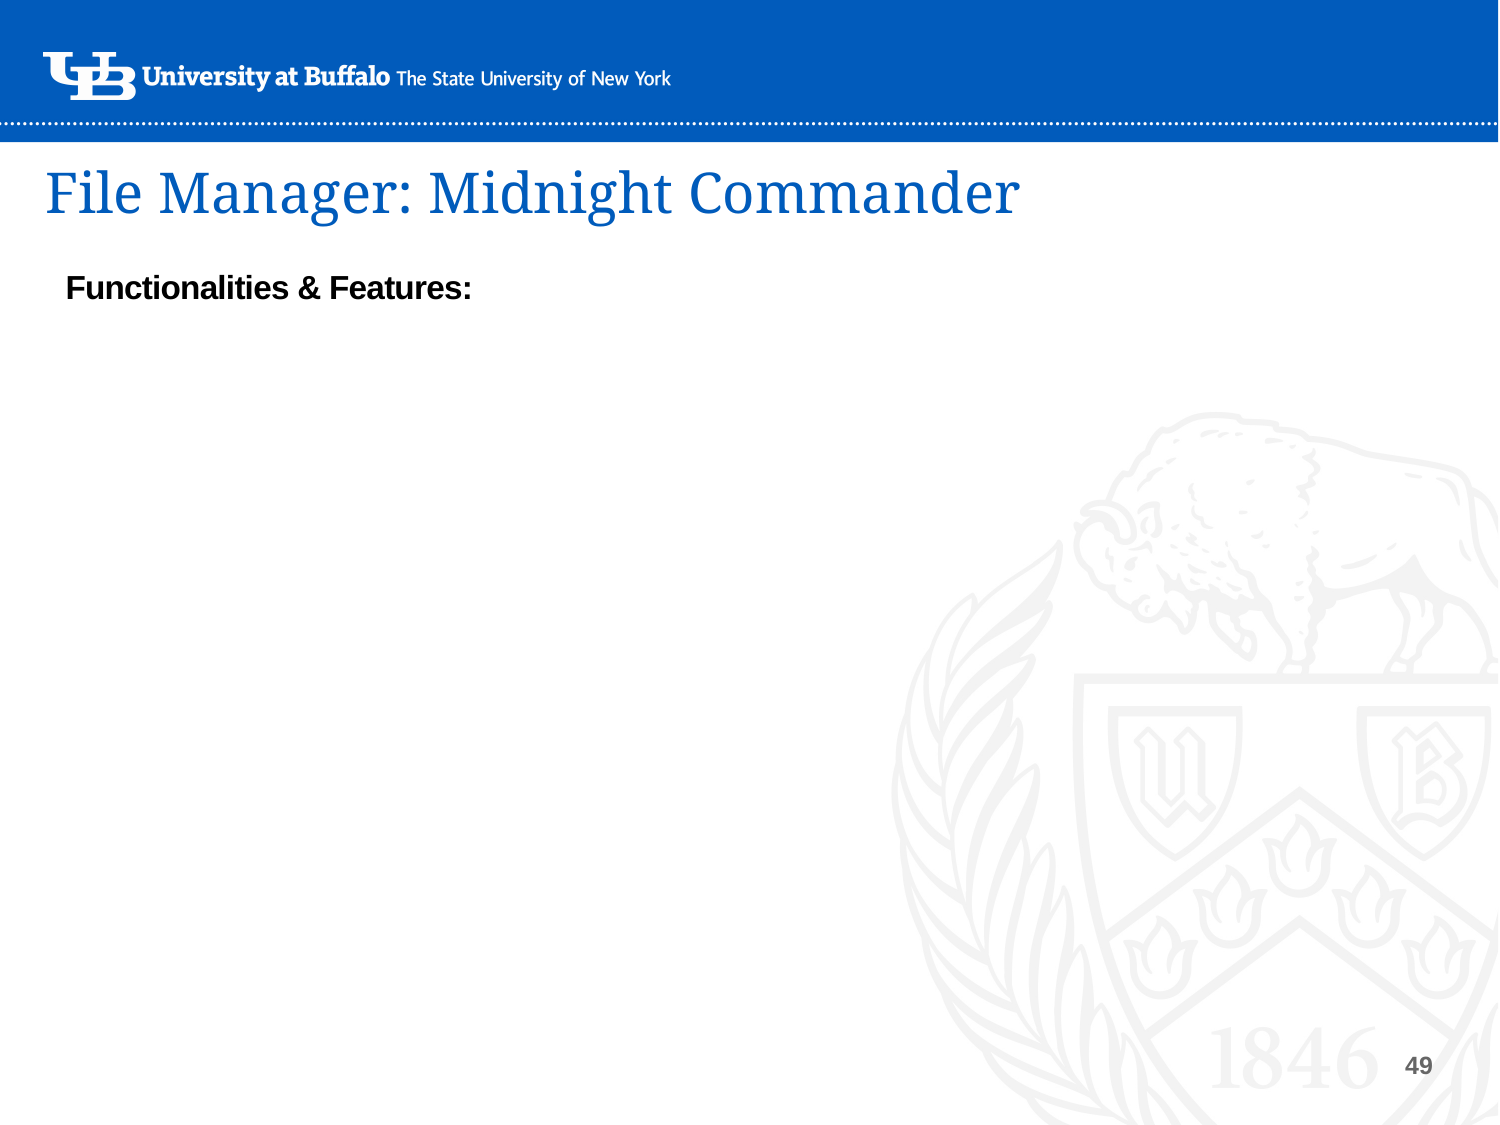

# File Manager: Midnight Commander
Functionalities & Features: